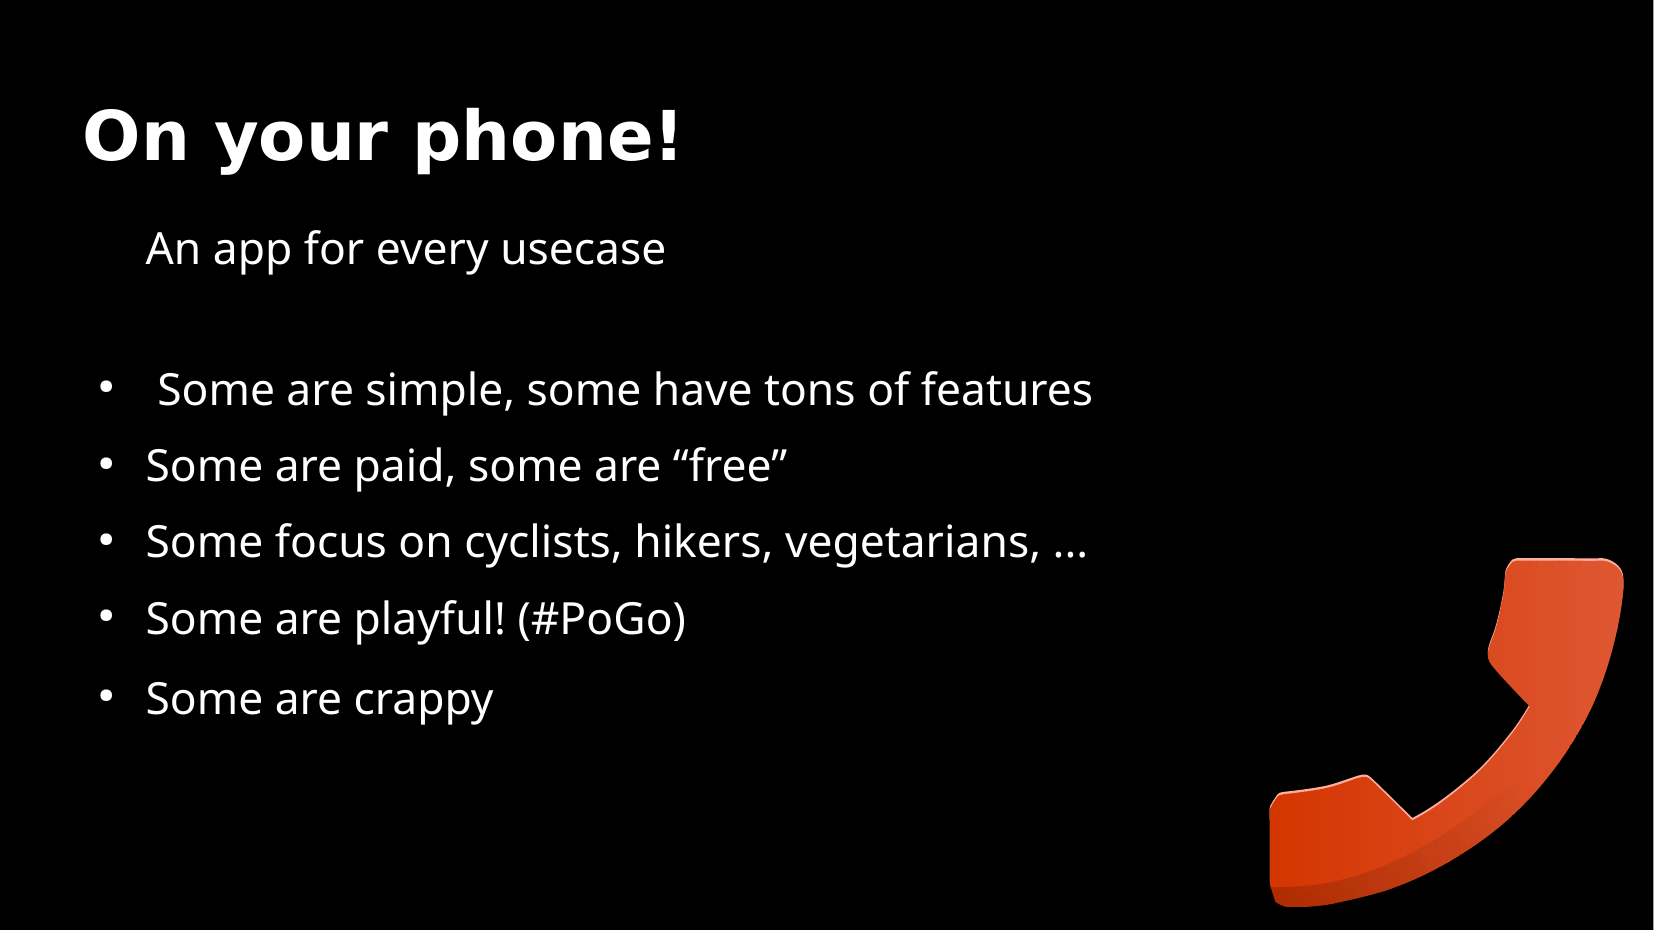

# On your phone!
An app for every usecase
 Some are simple, some have tons of features
Some are paid, some are “free”
Some focus on cyclists, hikers, vegetarians, ...
Some are playful! (#PoGo)
Some are crappy